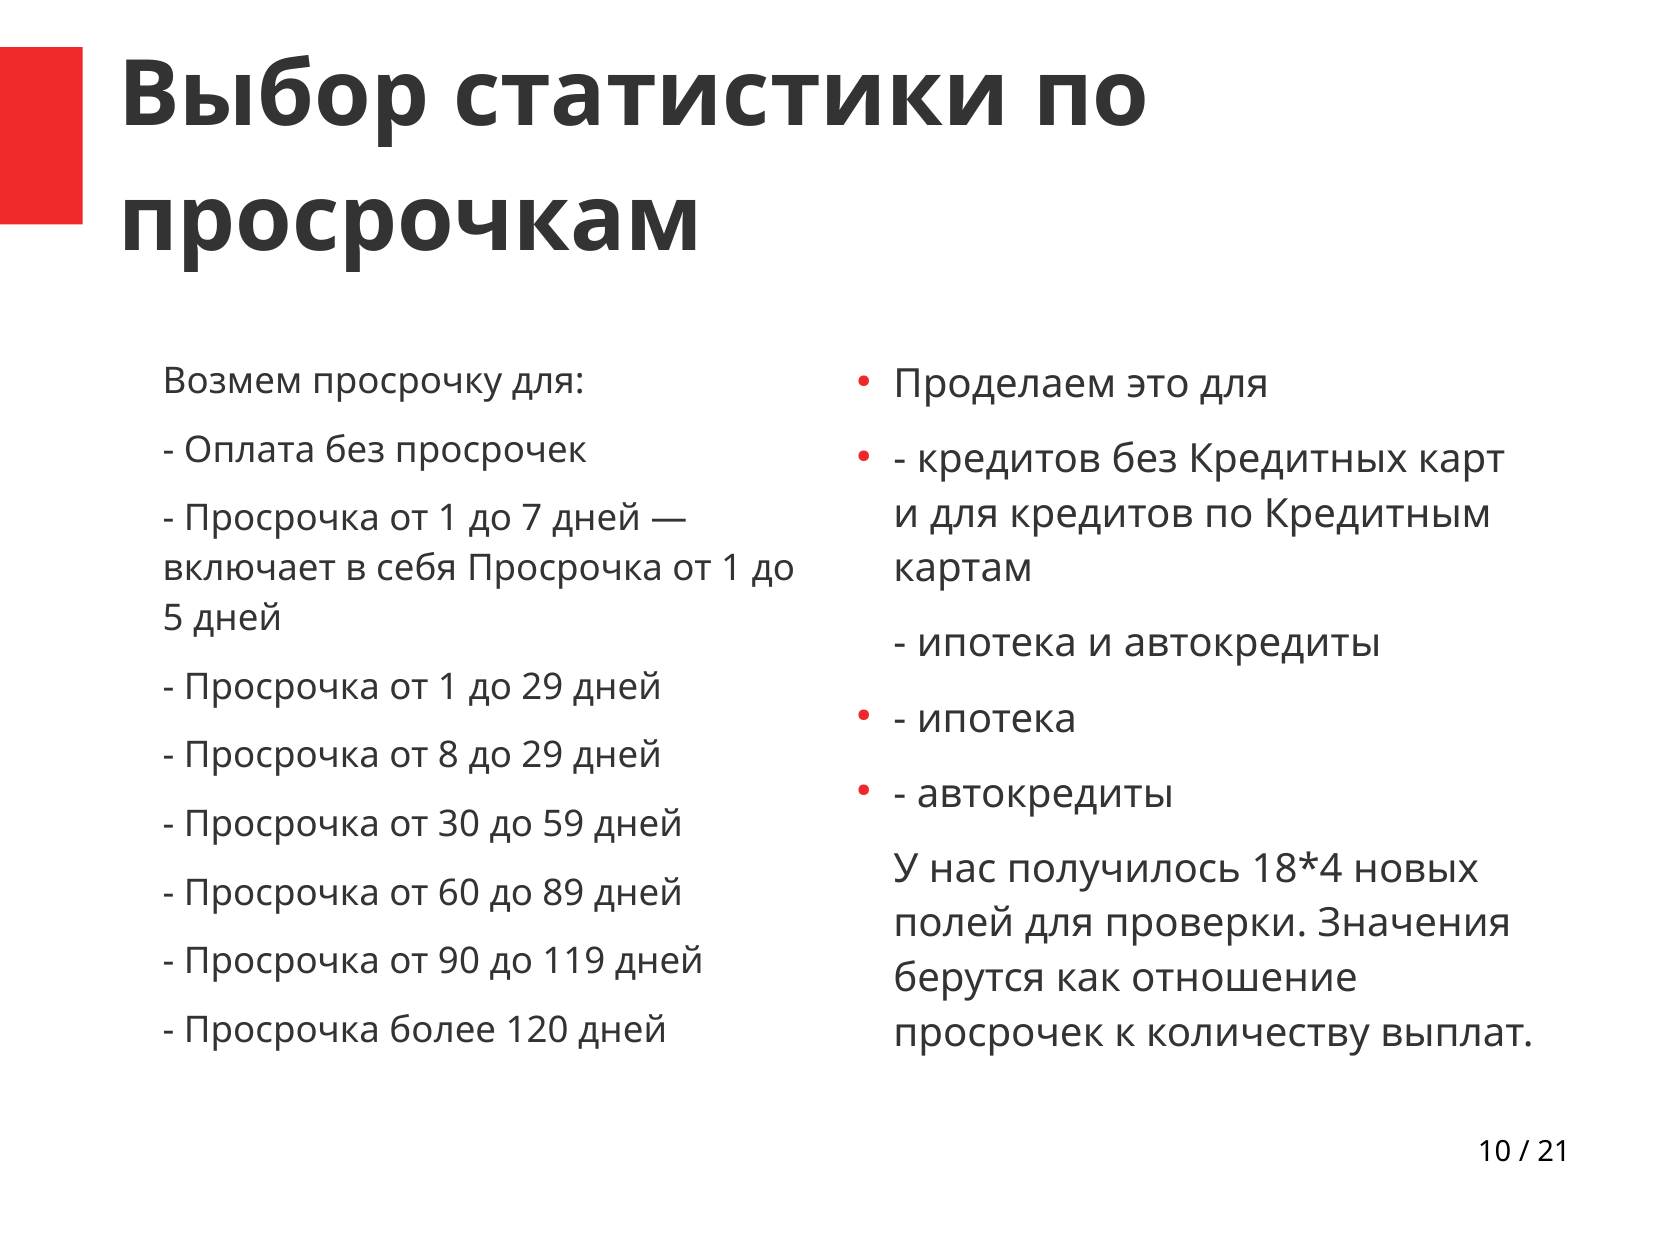

# Выбор статистики по просрочкам
Возмем просрочку для:
- Оплата без просрочек
- Просрочка от 1 до 7 дней — включает в себя Просрочка от 1 до 5 дней
- Просрочка от 1 до 29 дней
- Просрочка от 8 до 29 дней
- Просрочка от 30 до 59 дней
- Просрочка от 60 до 89 дней
- Просрочка от 90 до 119 дней
- Просрочка более 120 дней
Проделаем это для
- кредитов без Кредитных карт и для кредитов по Кредитным картам
- ипотека и автокредиты
- ипотека
- автокредиты
У нас получилось 18*4 новых полей для проверки. Значения берутся как отношение просрочек к количеству выплат.
10